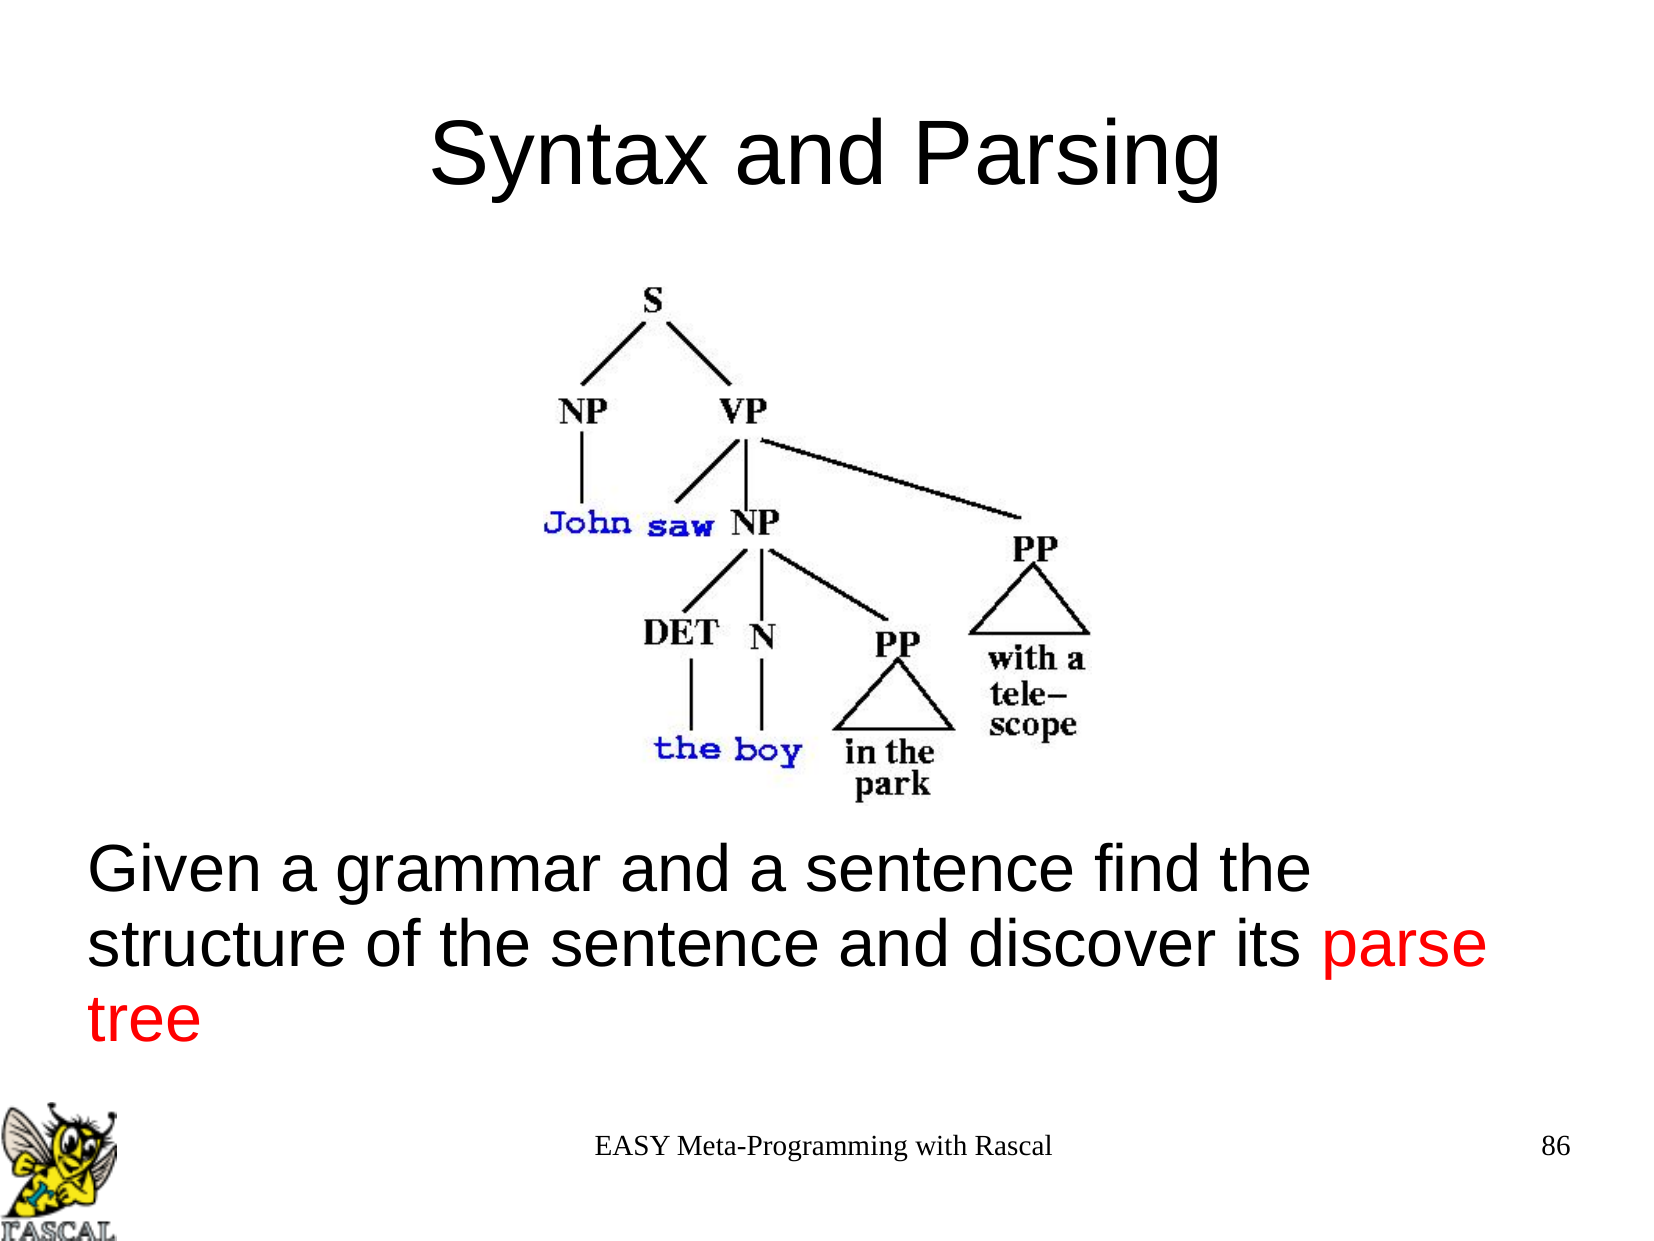

# Syntax and Parsing
Given a grammar and a sentence find the structure of the sentence and discover its parse tree
86